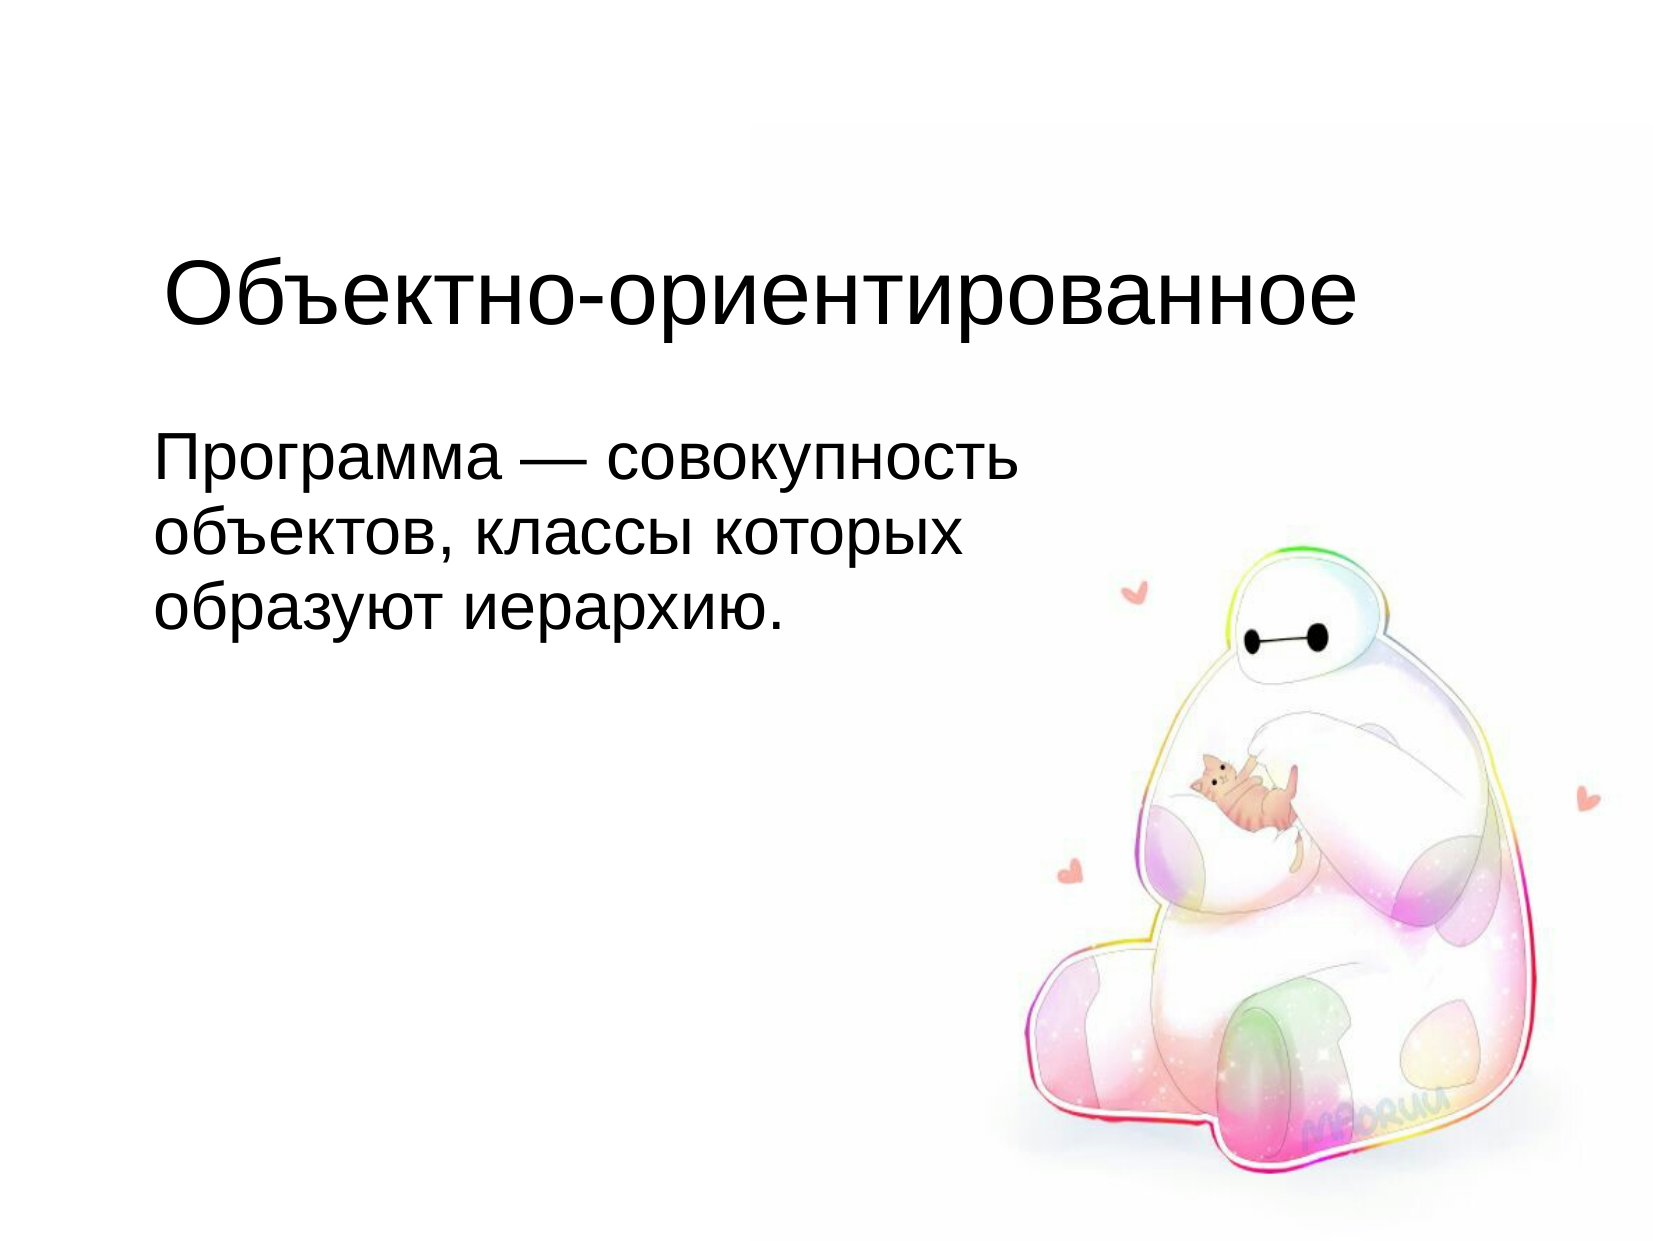

# Объектно-ориентированное
Программа — совокупность объектов, классы которых образуют иерархию.